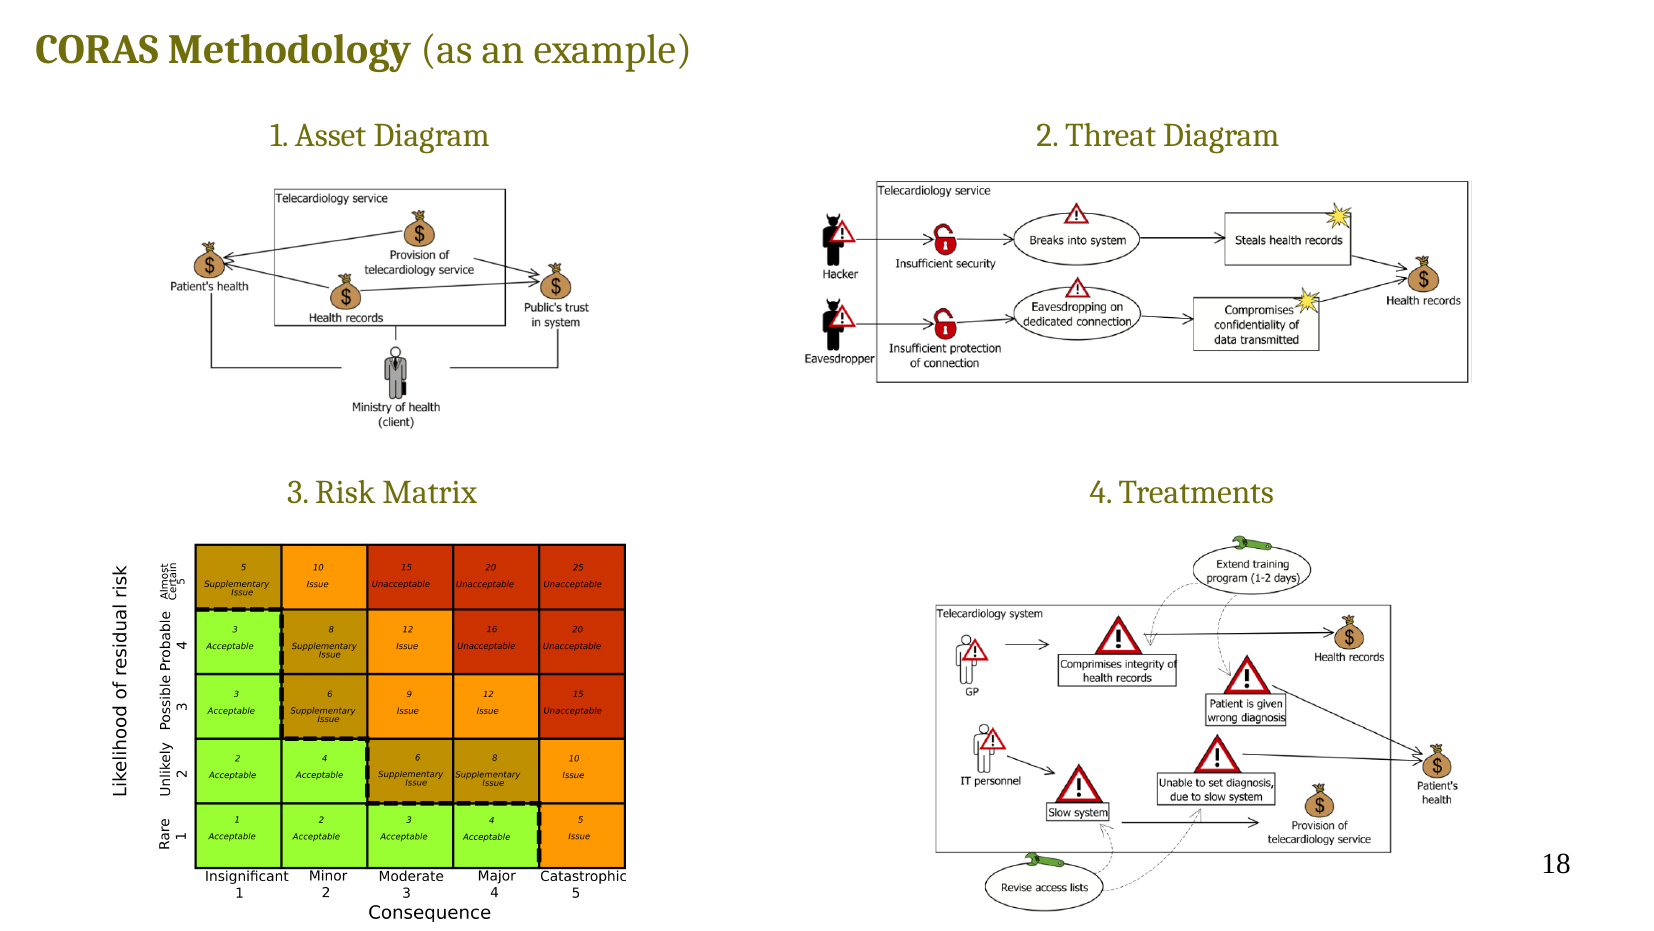

CORAS Methodology (as an example)
1. Asset Diagram
2. Threat Diagram
3. Risk Matrix
4. Treatments
18